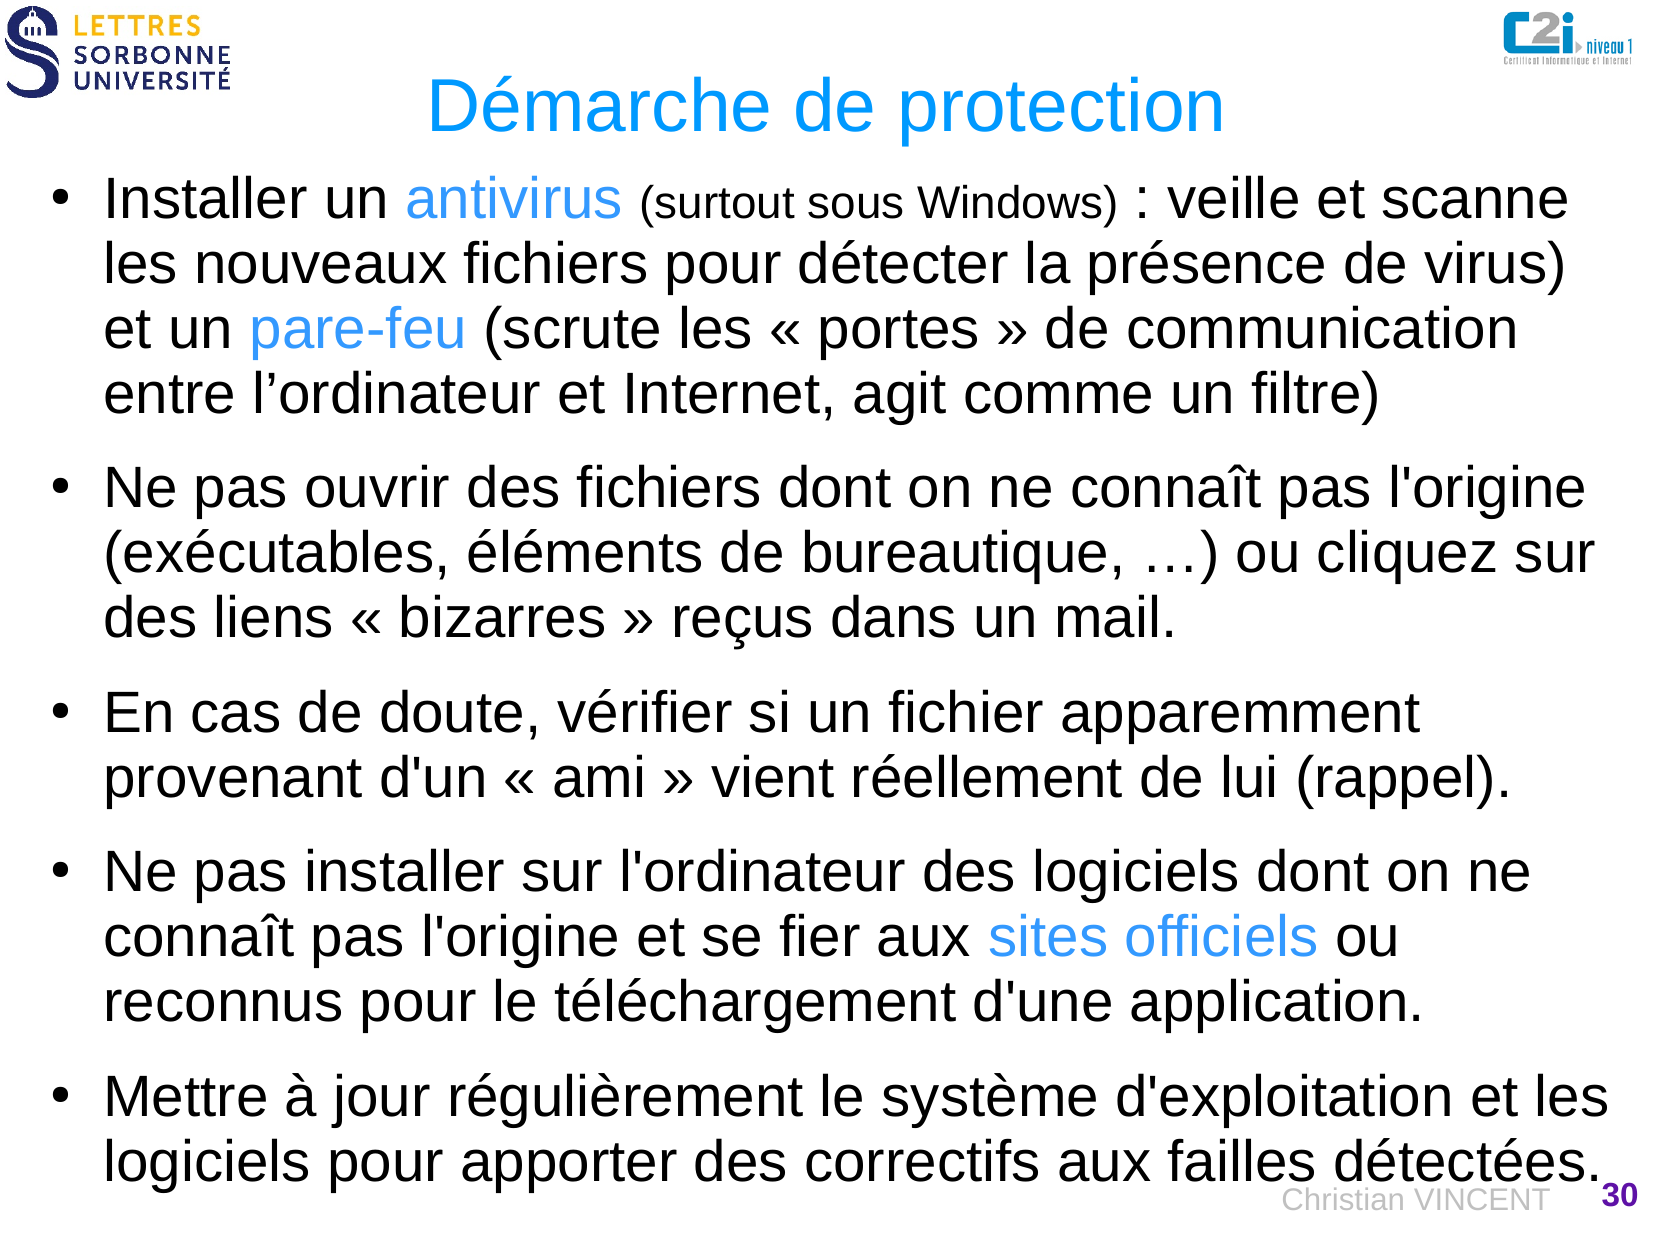

# Démarche de protection
Installer un antivirus (surtout sous Windows) : veille et scanne les nouveaux fichiers pour détecter la présence de virus) et un pare-feu (scrute les « portes » de communication entre l’ordinateur et Internet, agit comme un filtre)
Ne pas ouvrir des fichiers dont on ne connaît pas l'origine (exécutables, éléments de bureautique, …) ou cliquez sur des liens « bizarres » reçus dans un mail.
En cas de doute, vérifier si un fichier apparemment provenant d'un « ami » vient réellement de lui (rappel).
Ne pas installer sur l'ordinateur des logiciels dont on ne connaît pas l'origine et se fier aux sites officiels ou reconnus pour le téléchargement d'une application.
Mettre à jour régulièrement le système d'exploitation et les logiciels pour apporter des correctifs aux failles détectées.